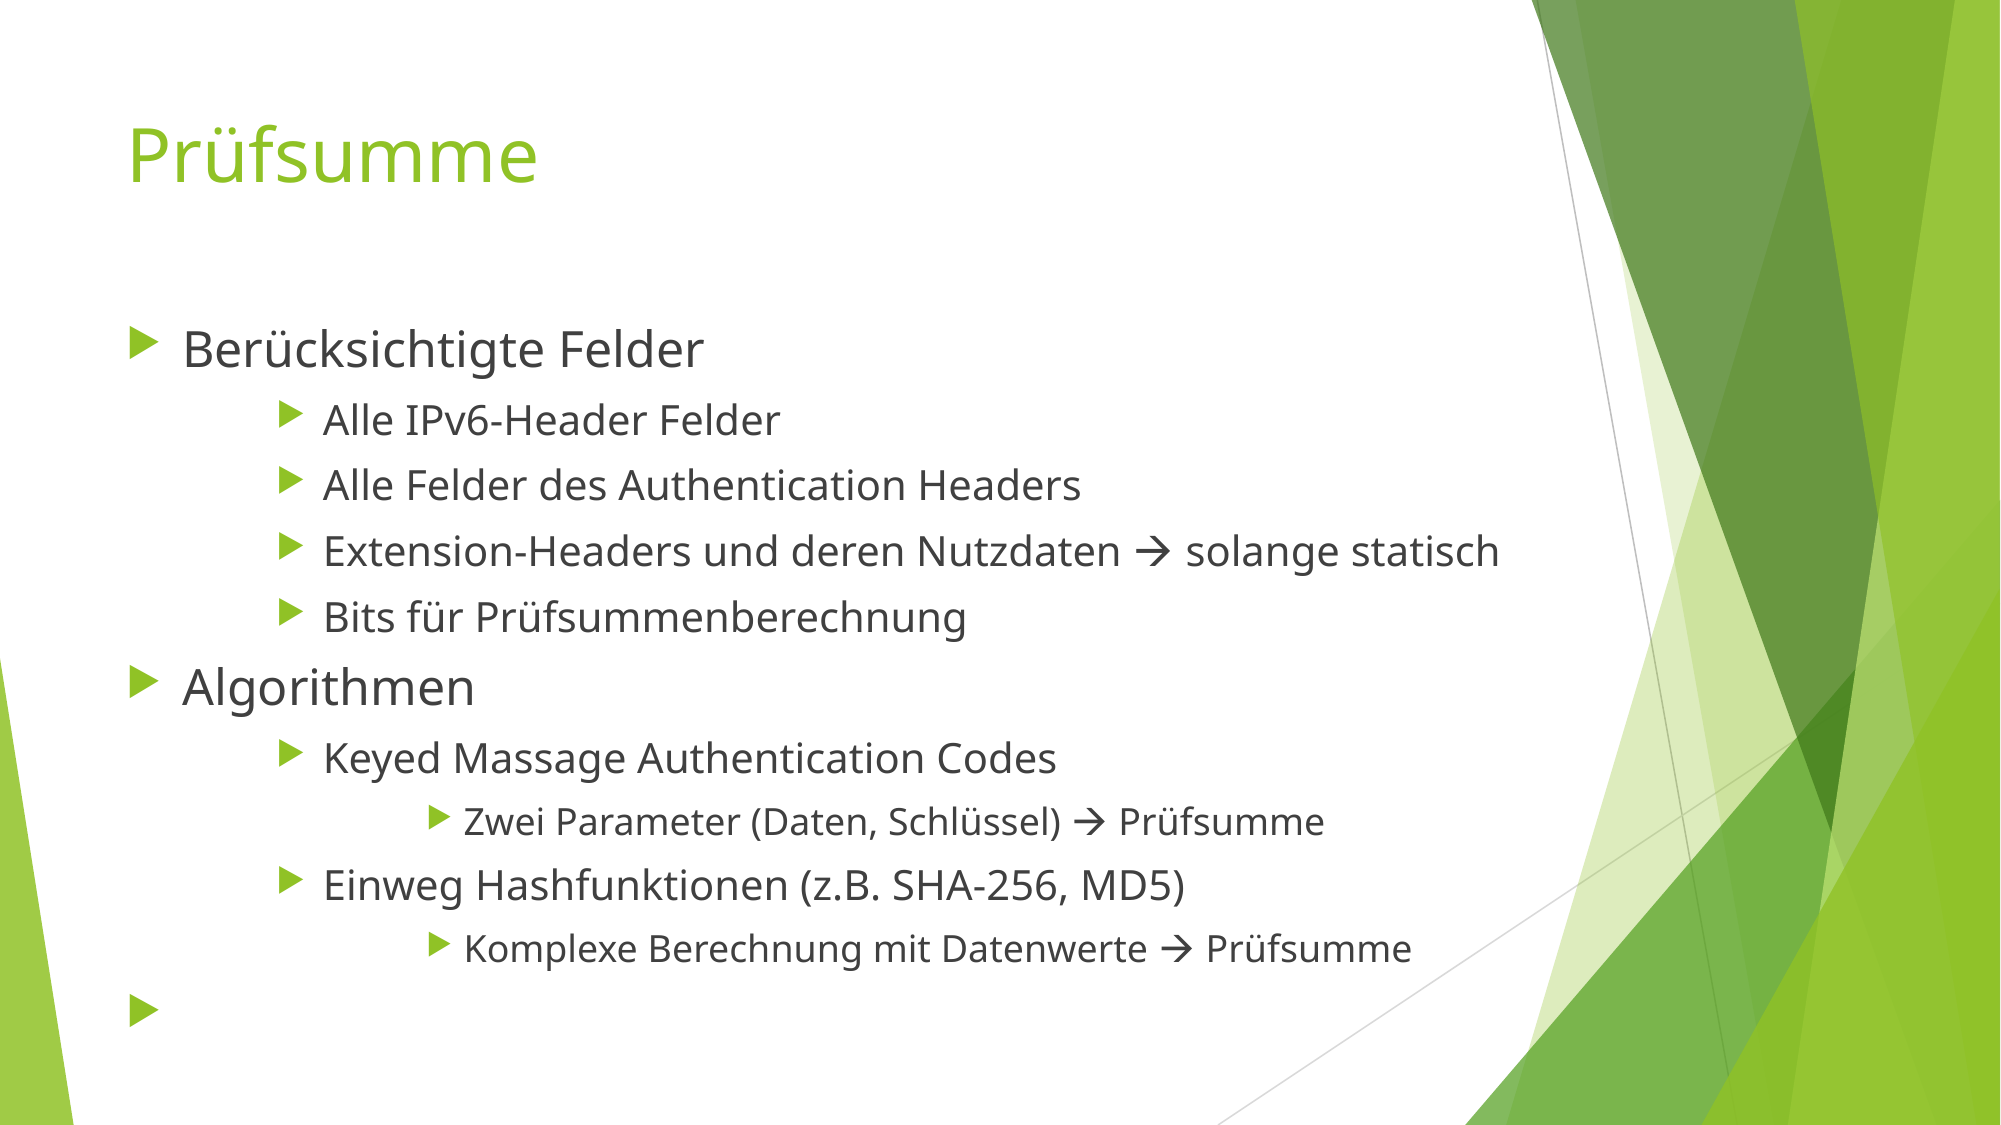

# Prüfsumme
Berücksichtigte Felder
Alle IPv6-Header Felder
Alle Felder des Authentication Headers
Extension-Headers und deren Nutzdaten  solange statisch
Bits für Prüfsummenberechnung
Algorithmen
Keyed Massage Authentication Codes
Zwei Parameter (Daten, Schlüssel)  Prüfsumme
Einweg Hashfunktionen (z.B. SHA-256, MD5)
Komplexe Berechnung mit Datenwerte  Prüfsumme